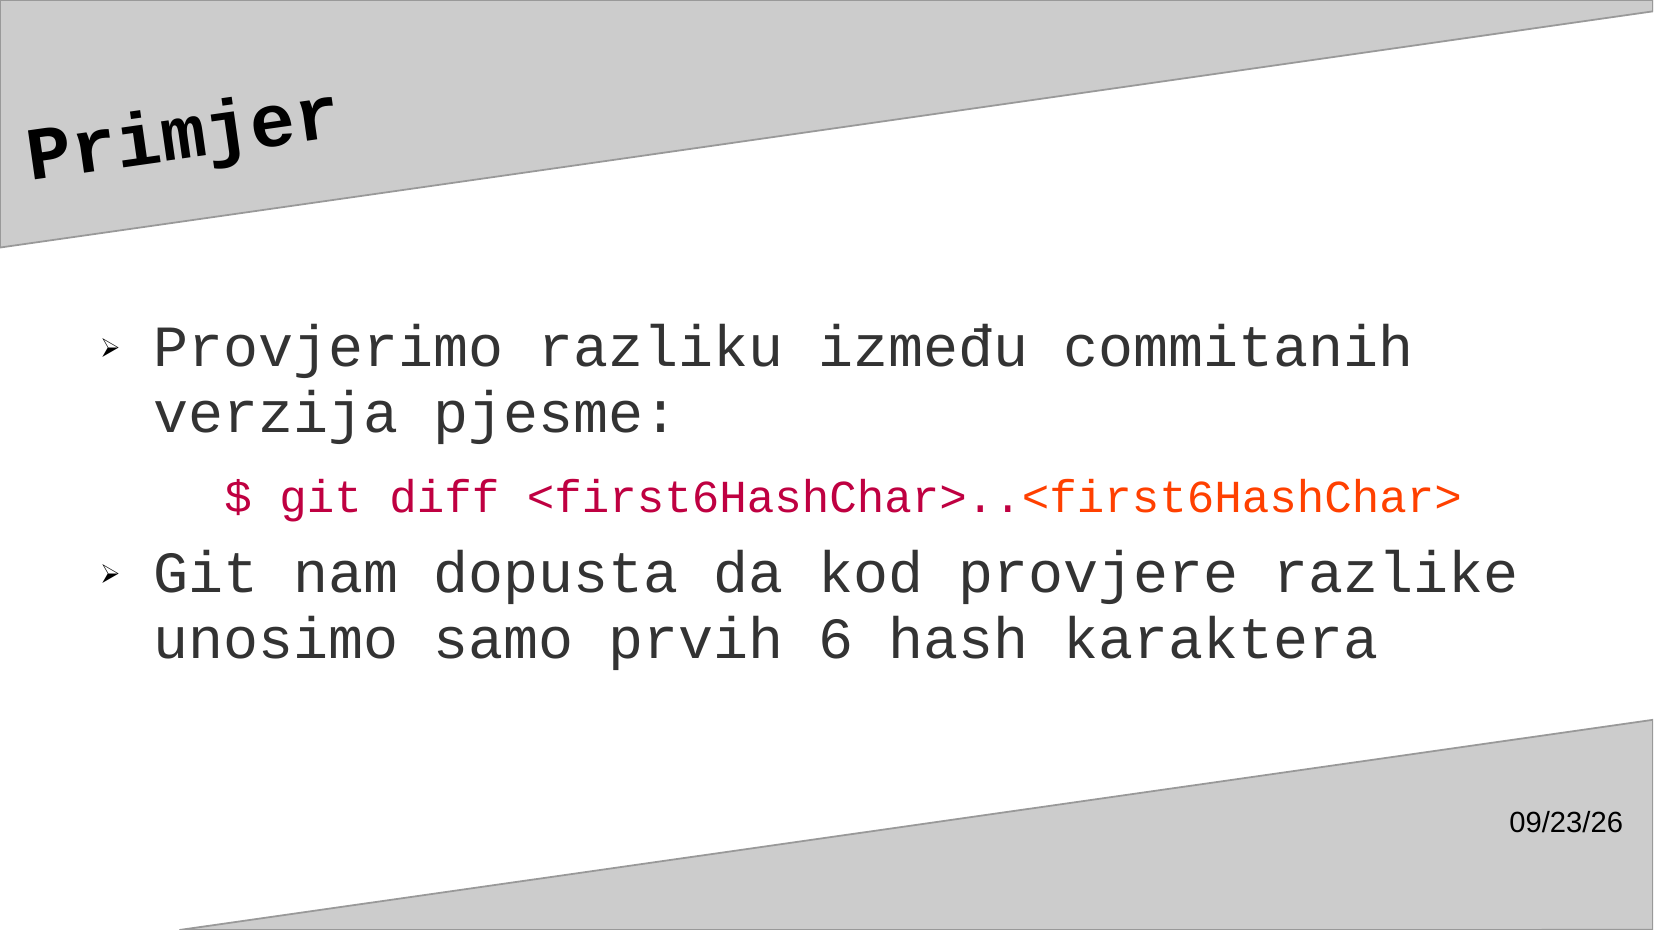

# Primjer
Provjerimo razliku između commitanih verzija pjesme:
$ git diff <first6HashChar>..<first6HashChar>
Git nam dopusta da kod provjere razlike unosimo samo prvih 6 hash karaktera
57